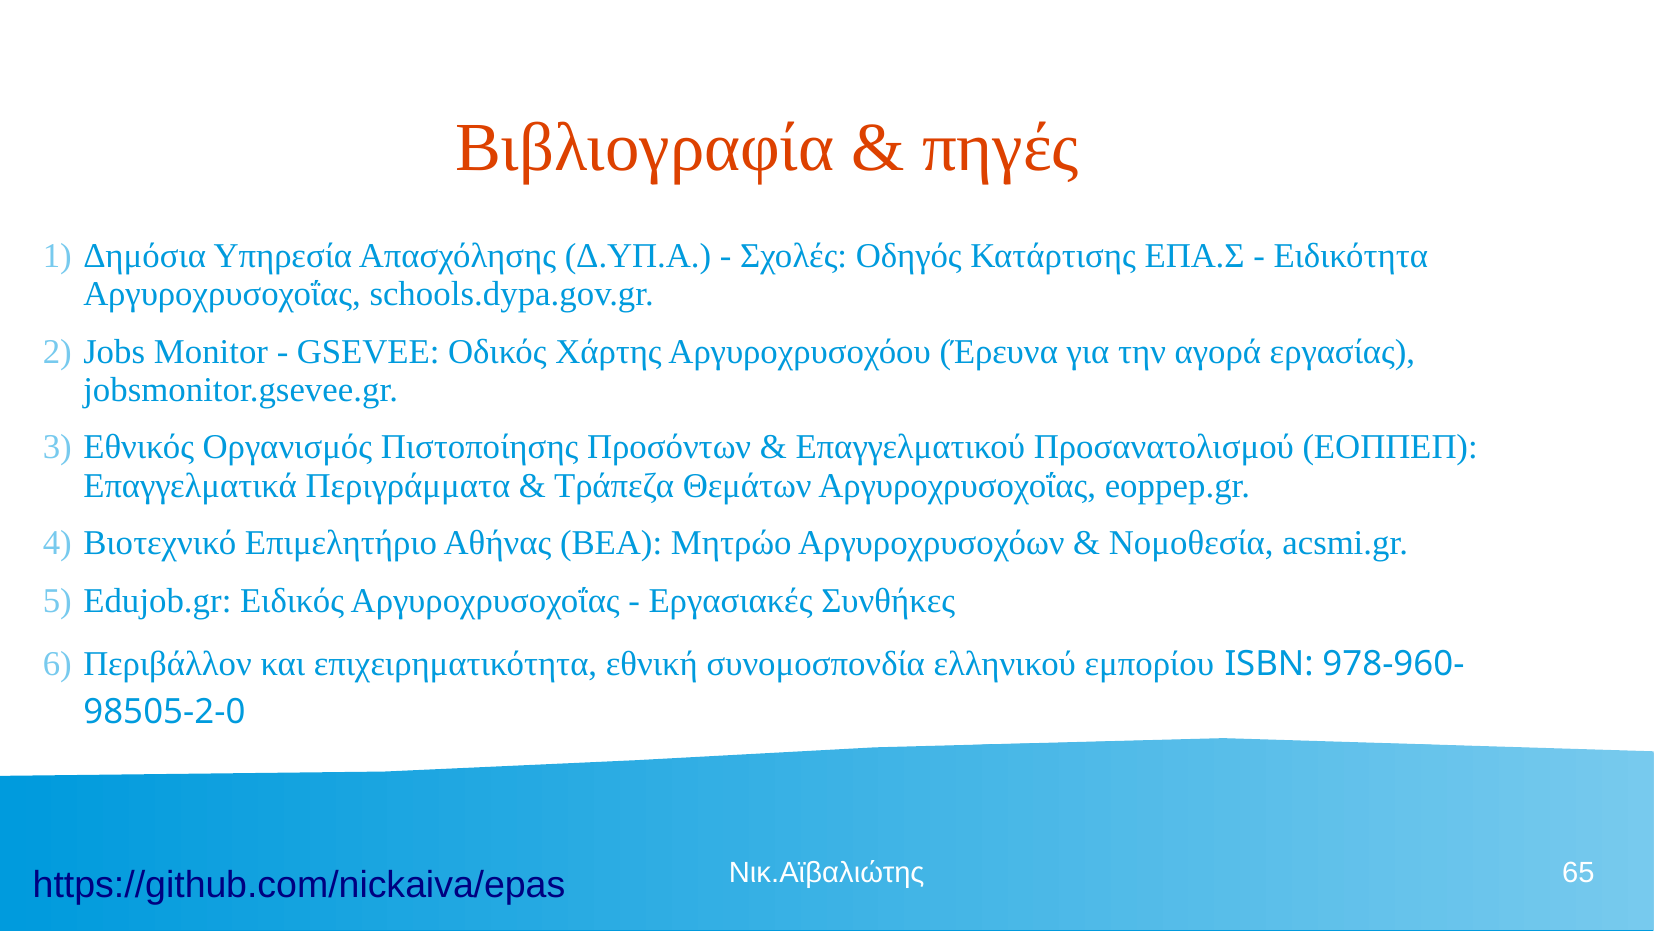

# Βιβλιογραφία & πηγές
Δημόσια Υπηρεσία Απασχόλησης (Δ.ΥΠ.Α.) - Σχολές: Οδηγός Κατάρτισης ΕΠΑ.Σ - Ειδικότητα Αργυροχρυσοχοΐας, schools.dypa.gov.gr.
Jobs Monitor - GSEVEE: Οδικός Χάρτης Αργυροχρυσοχόου (Έρευνα για την αγορά εργασίας), jobsmonitor.gsevee.gr.
Εθνικός Οργανισμός Πιστοποίησης Προσόντων & Επαγγελματικού Προσανατολισμού (ΕΟΠΠΕΠ): Επαγγελματικά Περιγράμματα & Τράπεζα Θεμάτων Αργυροχρυσοχοΐας, eoppep.gr.
Βιοτεχνικό Επιμελητήριο Αθήνας (ΒΕΑ): Μητρώο Αργυροχρυσοχόων & Νομοθεσία, acsmi.gr.
Edujob.gr: Ειδικός Αργυροχρυσοχοΐας - Εργασιακές Συνθήκες
Περιβάλλον και επιχειρηματικότητα, εθνική συνομοσπονδία ελληνικού εμπορίου ISBN: 978-960-98505-2-0
Νικ.Αϊβαλιώτης
65